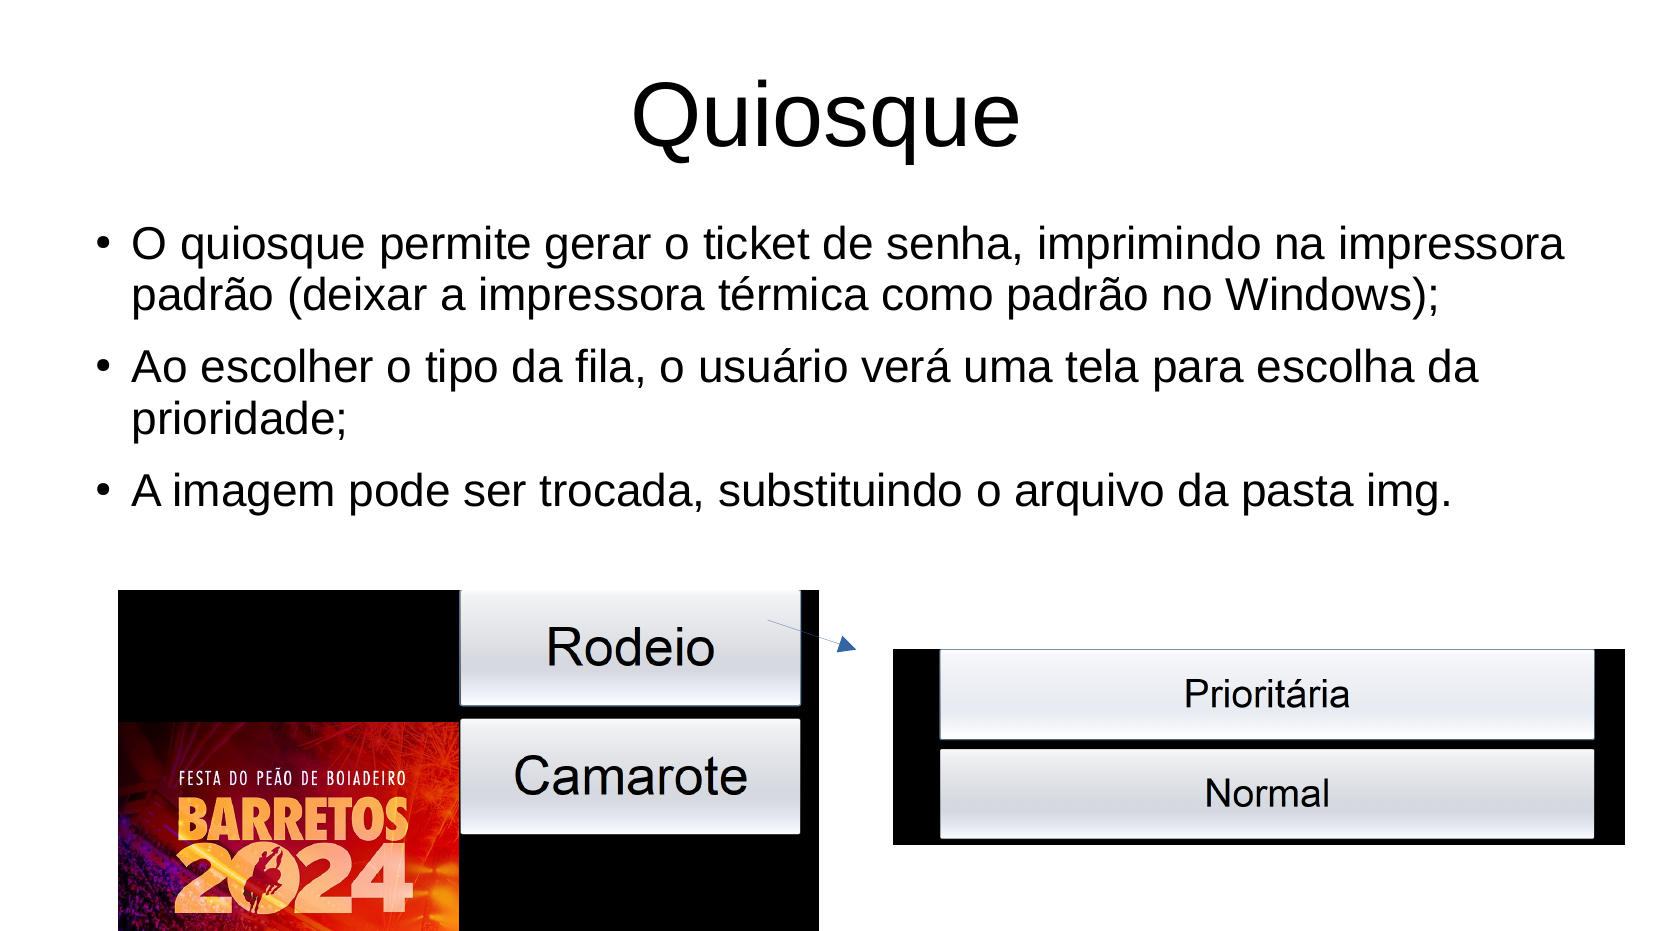

# Quiosque
O quiosque permite gerar o ticket de senha, imprimindo na impressora padrão (deixar a impressora térmica como padrão no Windows);
Ao escolher o tipo da fila, o usuário verá uma tela para escolha da prioridade;
A imagem pode ser trocada, substituindo o arquivo da pasta img.